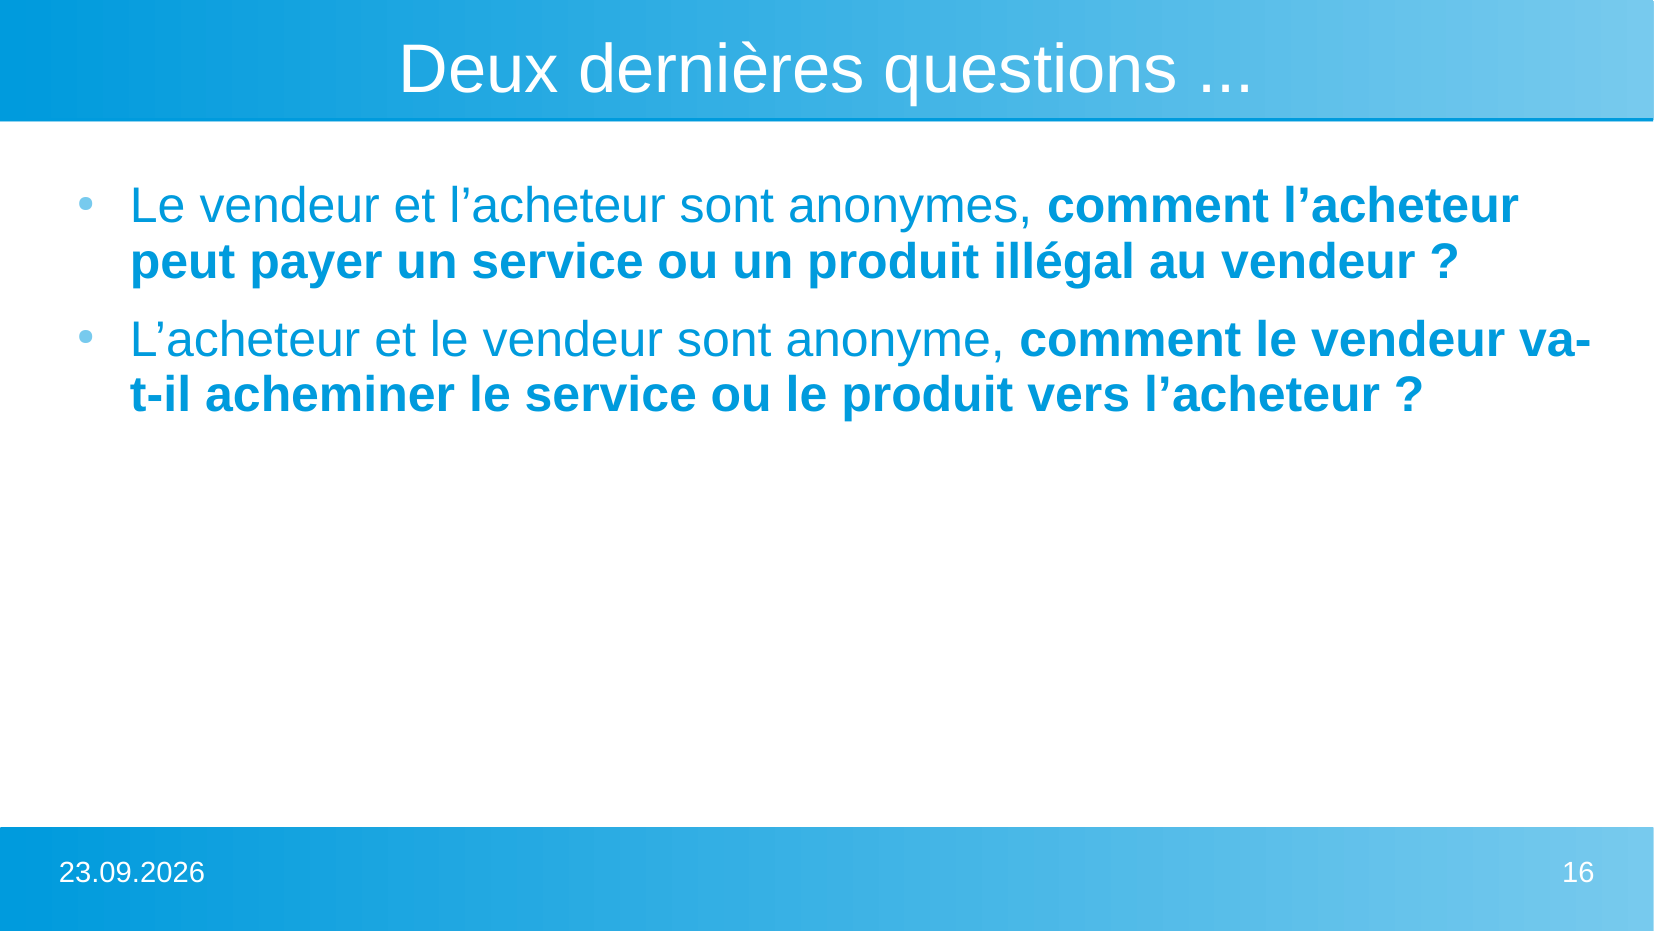

# Deux dernières questions ...
Le vendeur et l’acheteur sont anonymes, comment l’acheteur peut payer un service ou un produit illégal au vendeur ?
L’acheteur et le vendeur sont anonyme, comment le vendeur va-t-il acheminer le service ou le produit vers l’acheteur ?
16